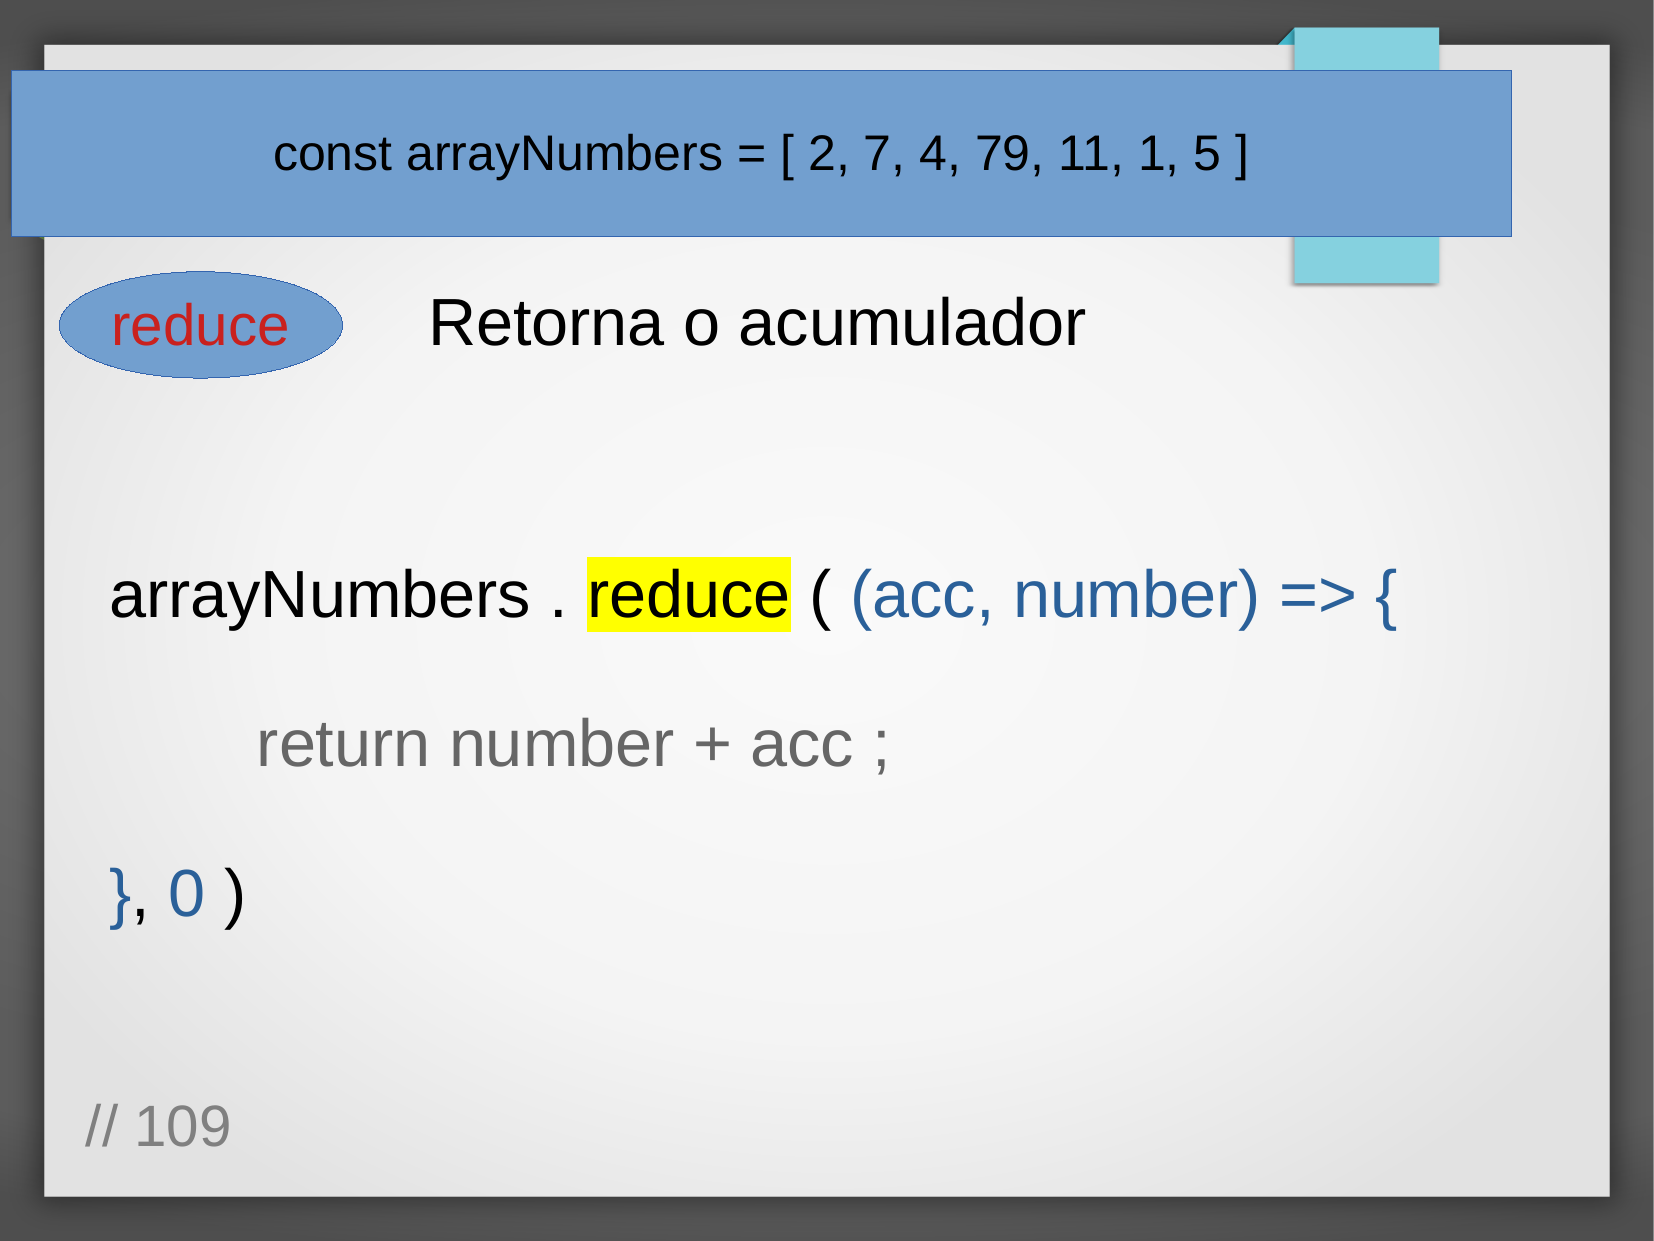

const arrayNumbers = [ 2, 7, 4, 79, 11, 1, 5 ]
reduce
Retorna o acumulador
arrayNumbers . reduce ( (acc, number) => {
		return number + acc ;
}, 0 )
// 109